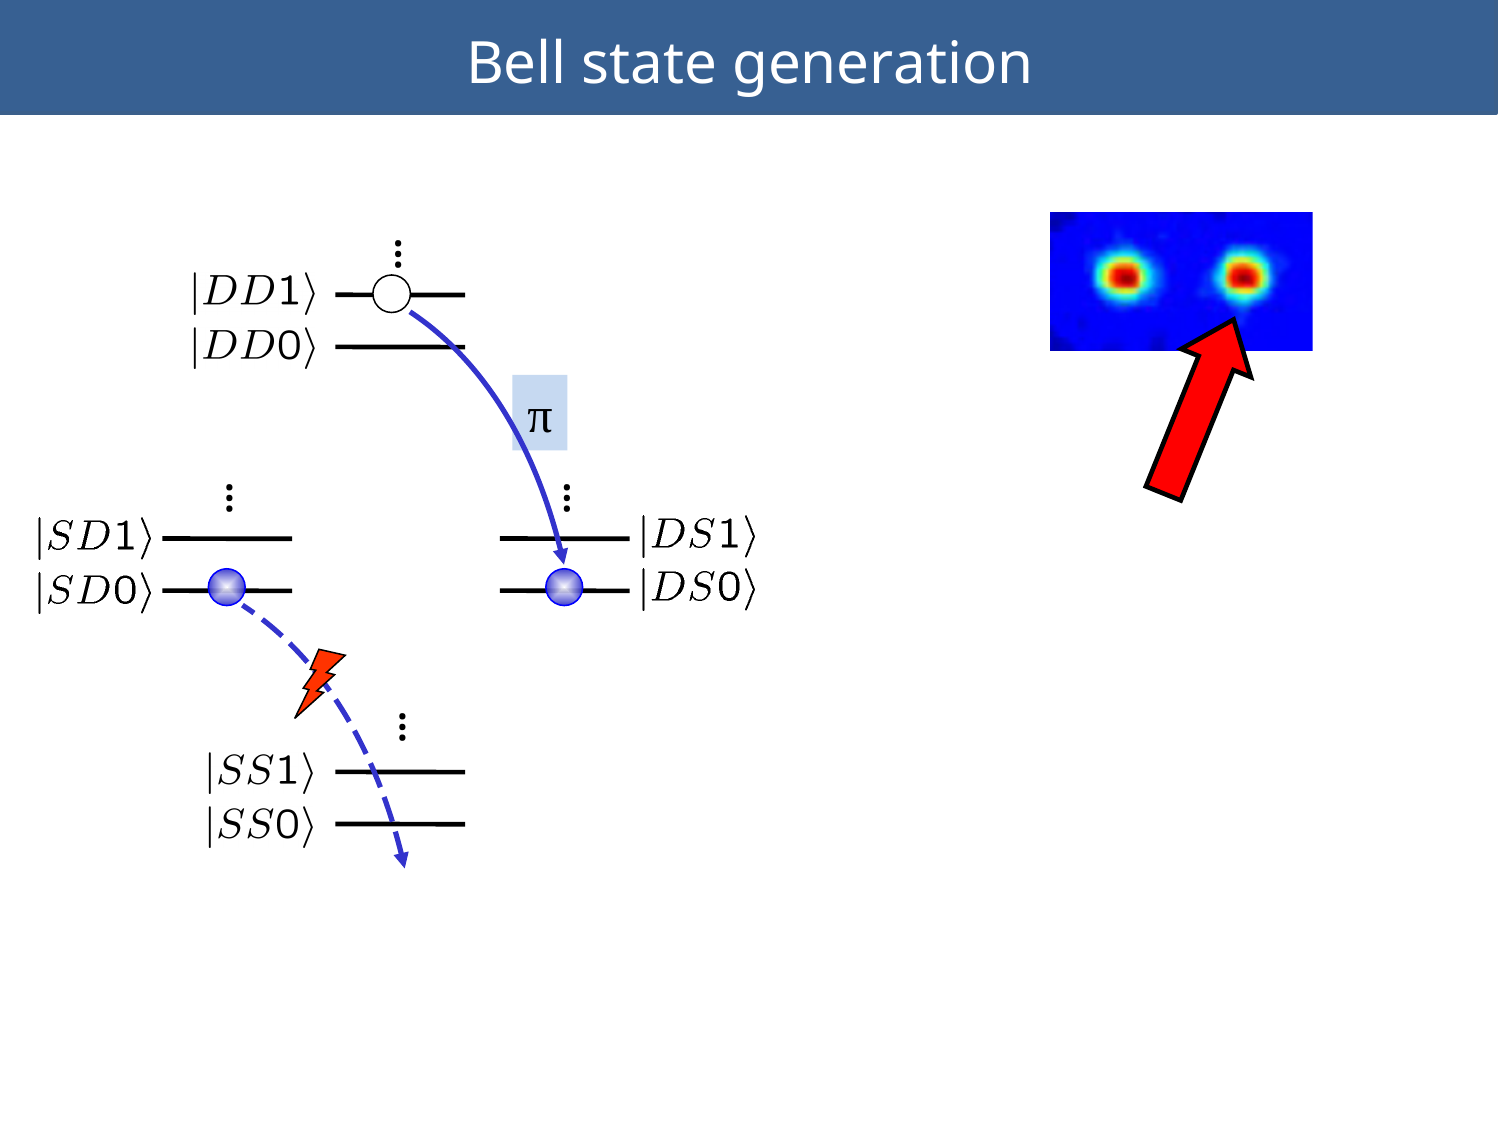

Bell state generation
…
π
…
…
…